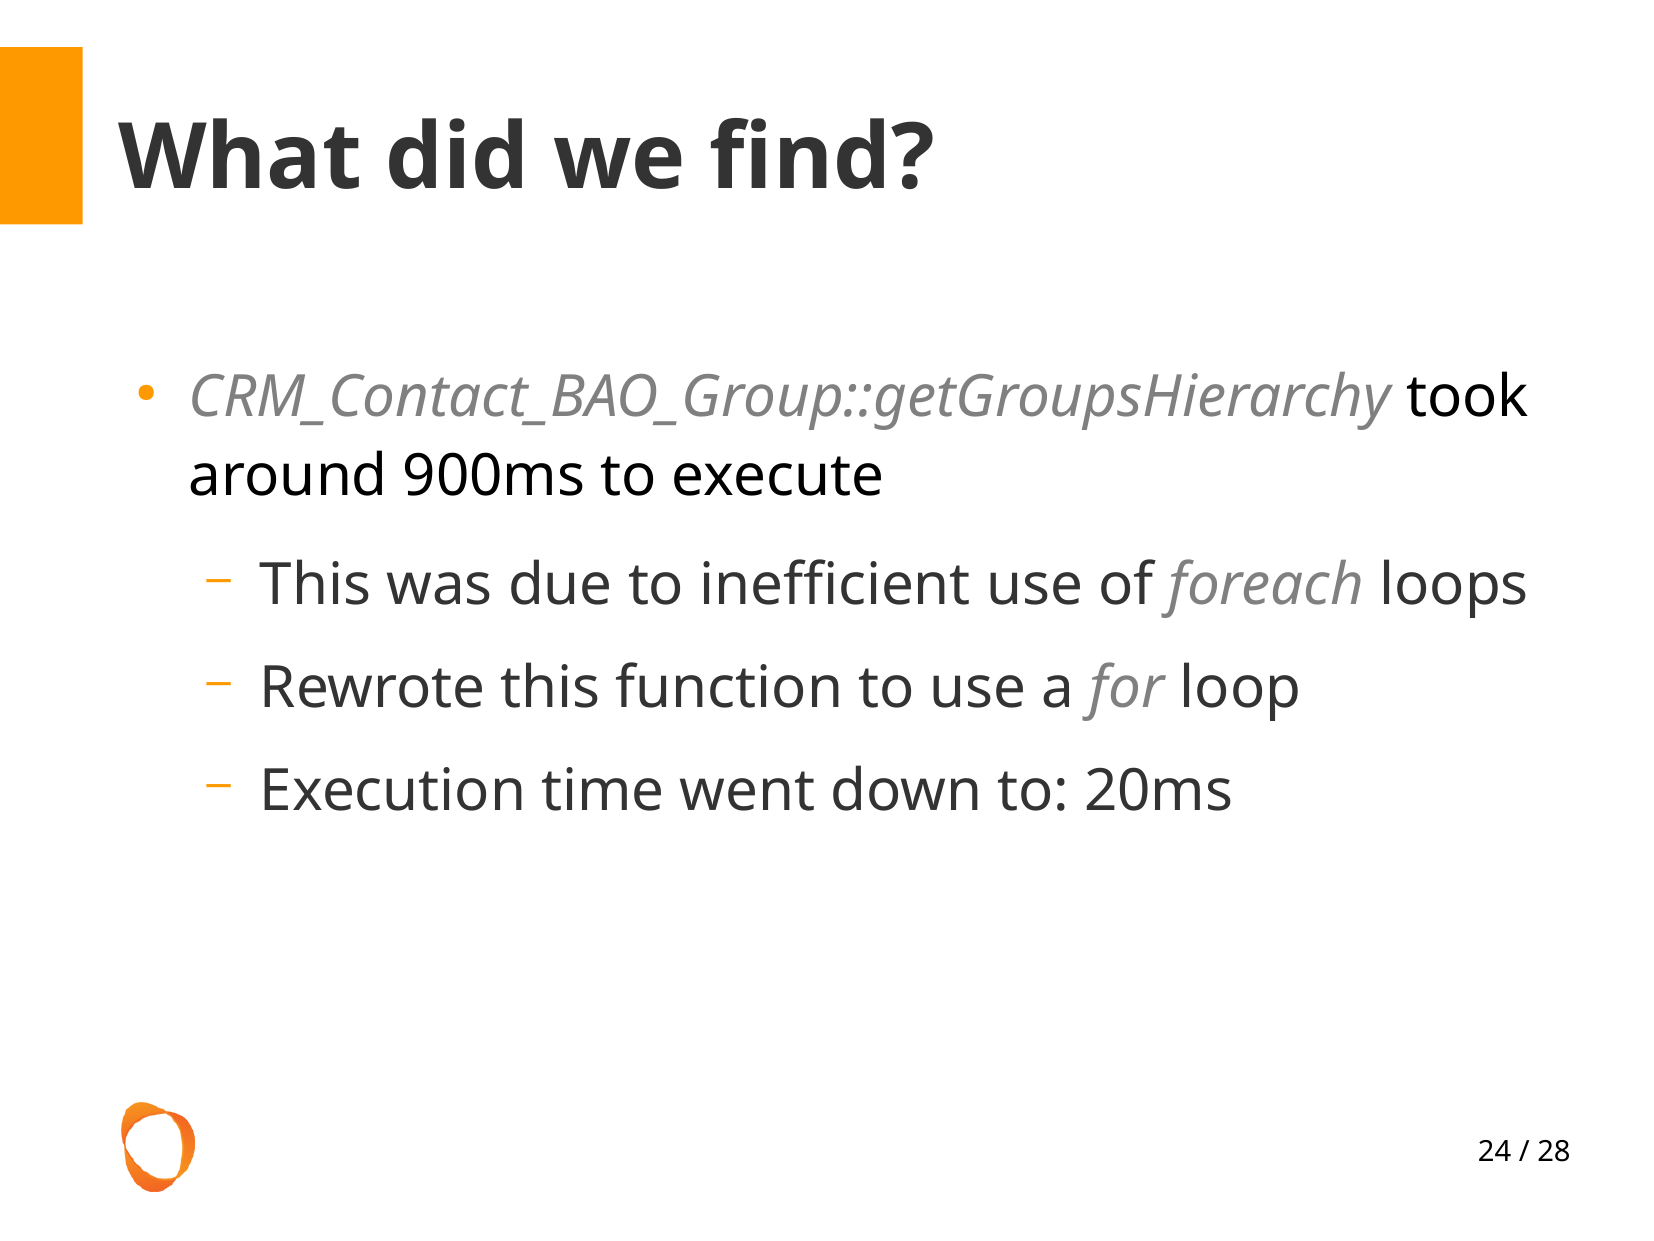

# What did we find?
CRM_Contact_BAO_Group::getGroupsHierarchy took around 900ms to execute
This was due to inefficient use of foreach loops
Rewrote this function to use a for loop
Execution time went down to: 20ms
24